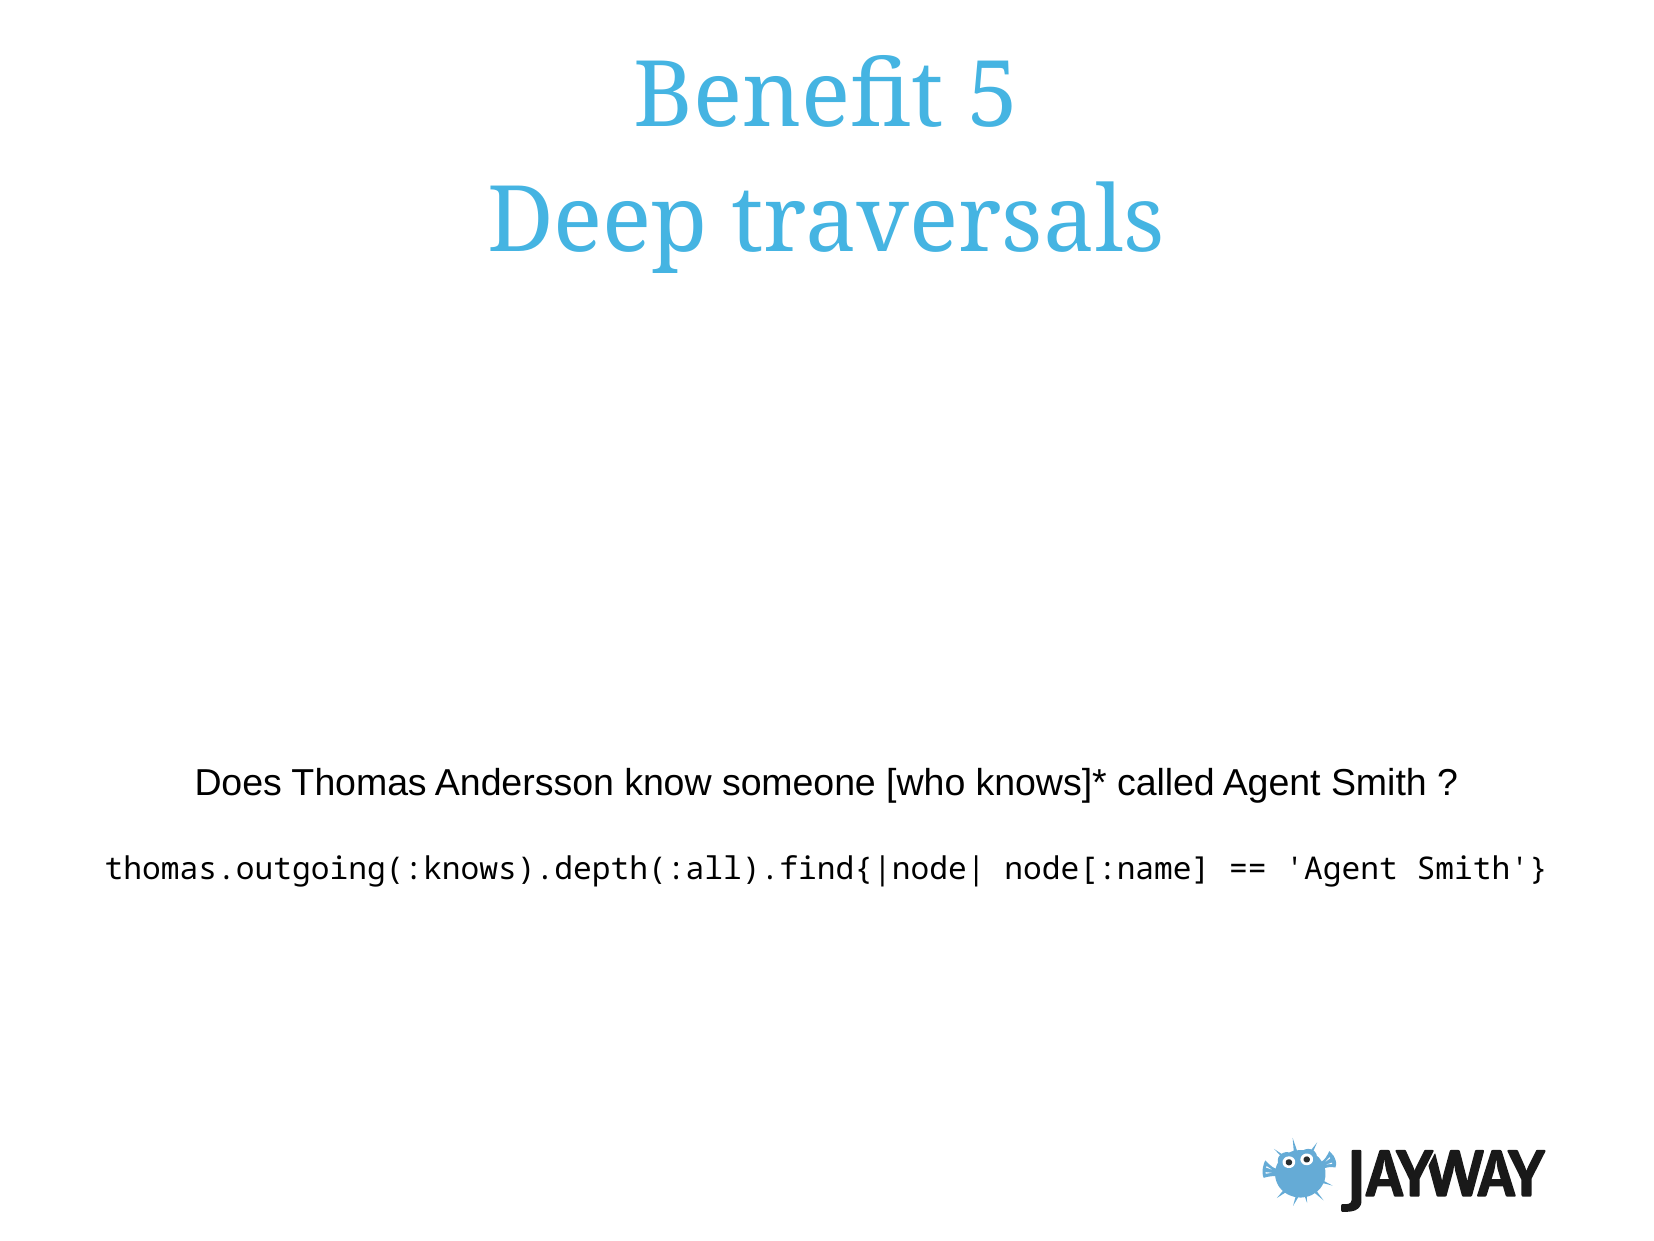

Benefit 5
Deep traversals
# Does Thomas Andersson know someone [who knows]* called Agent Smith ?
thomas.outgoing(:knows).depth(:all).find{|node| node[:name] == 'Agent Smith'}